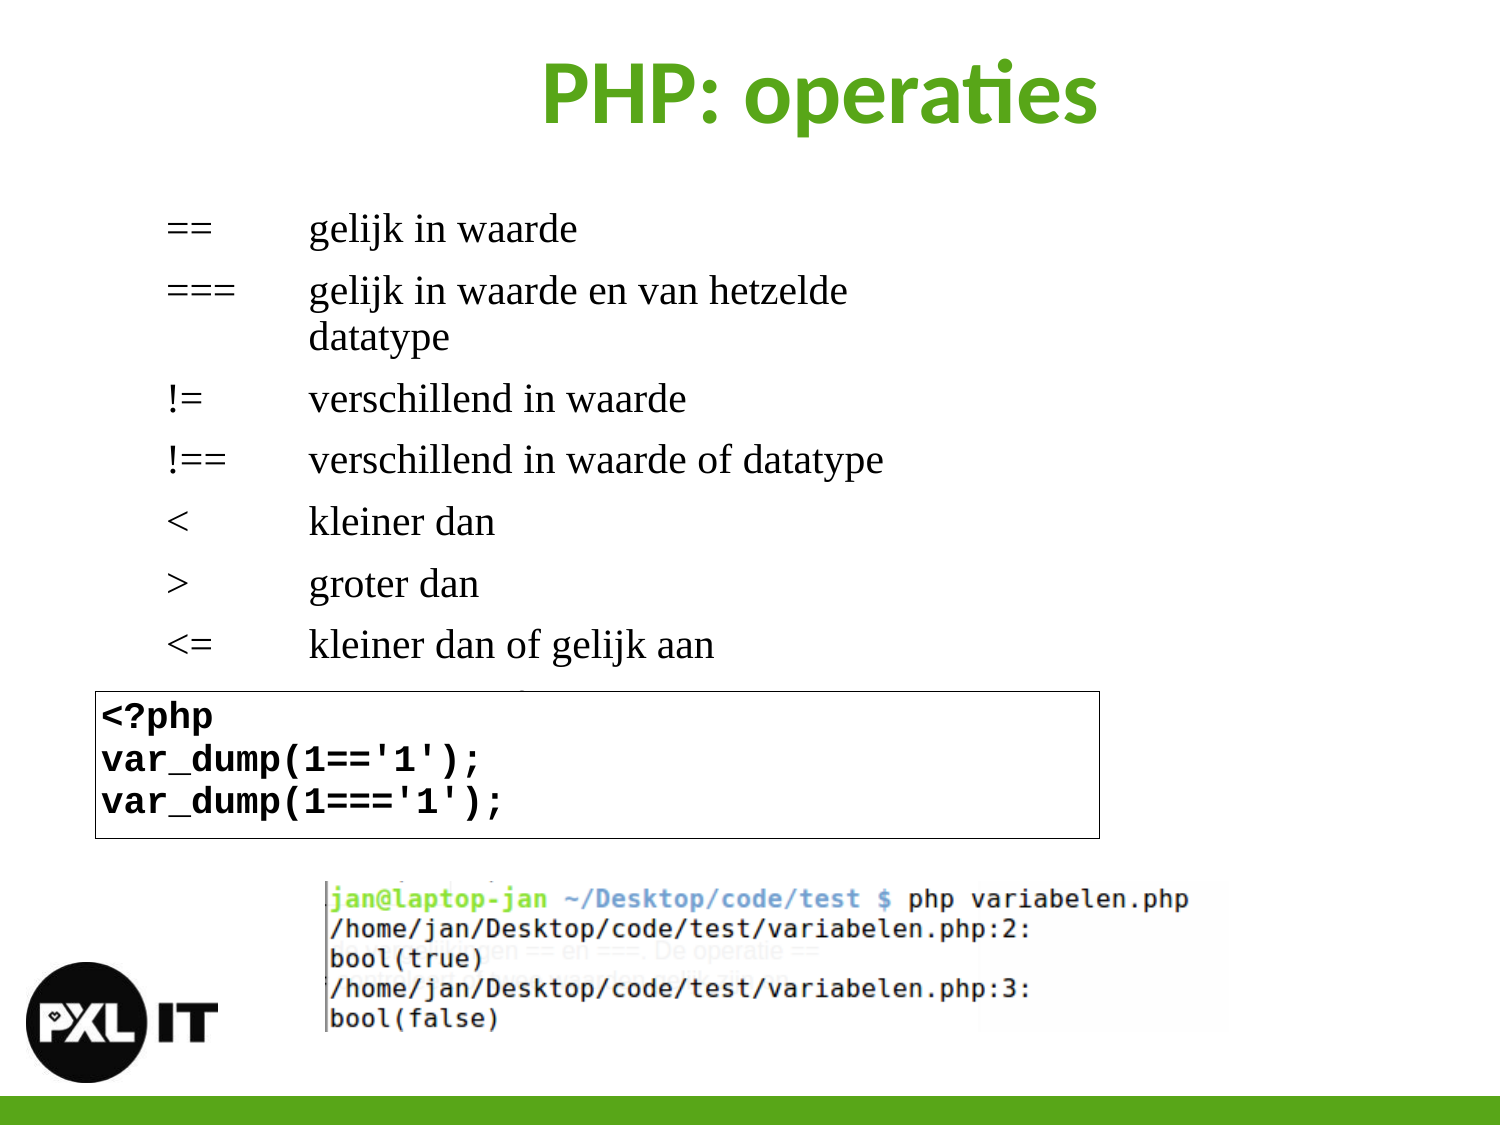

PHP: operaties
| == | gelijk in waarde |
| --- | --- |
| === | gelijk in waarde en van hetzelde datatype |
| != | verschillend in waarde |
| !== | verschillend in waarde of datatype |
| < | kleiner dan |
| > | groter dan |
| <= | kleiner dan of gelijk aan |
| >= | groter dan of gelijk aan |
| <?php var\_dump(1=='1'); var\_dump(1==='1'); |
| --- |